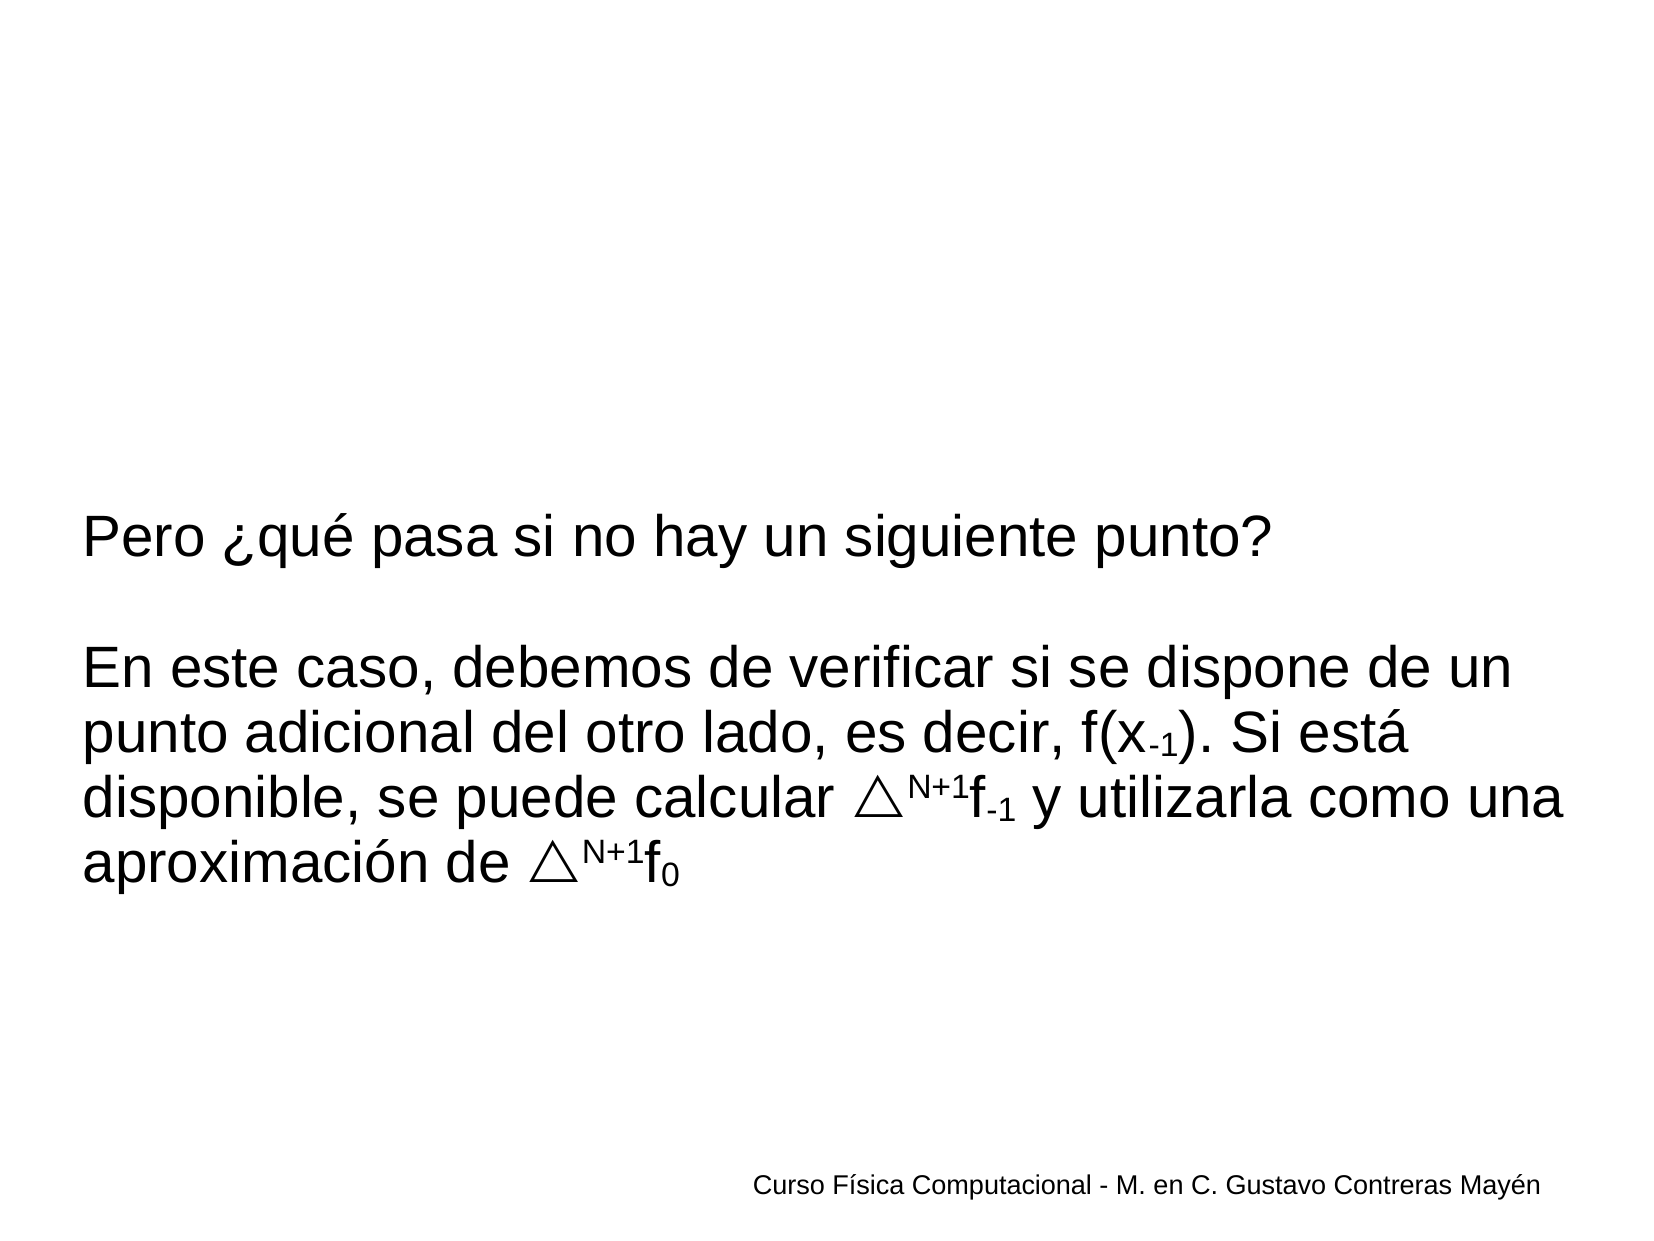

#
Pero ¿qué pasa si no hay un siguiente punto?
En este caso, debemos de verificar si se dispone de un punto adicional del otro lado, es decir, f(x-1). Si está disponible, se puede calcular △N+1f-1 y utilizarla como una aproximación de △N+1f0